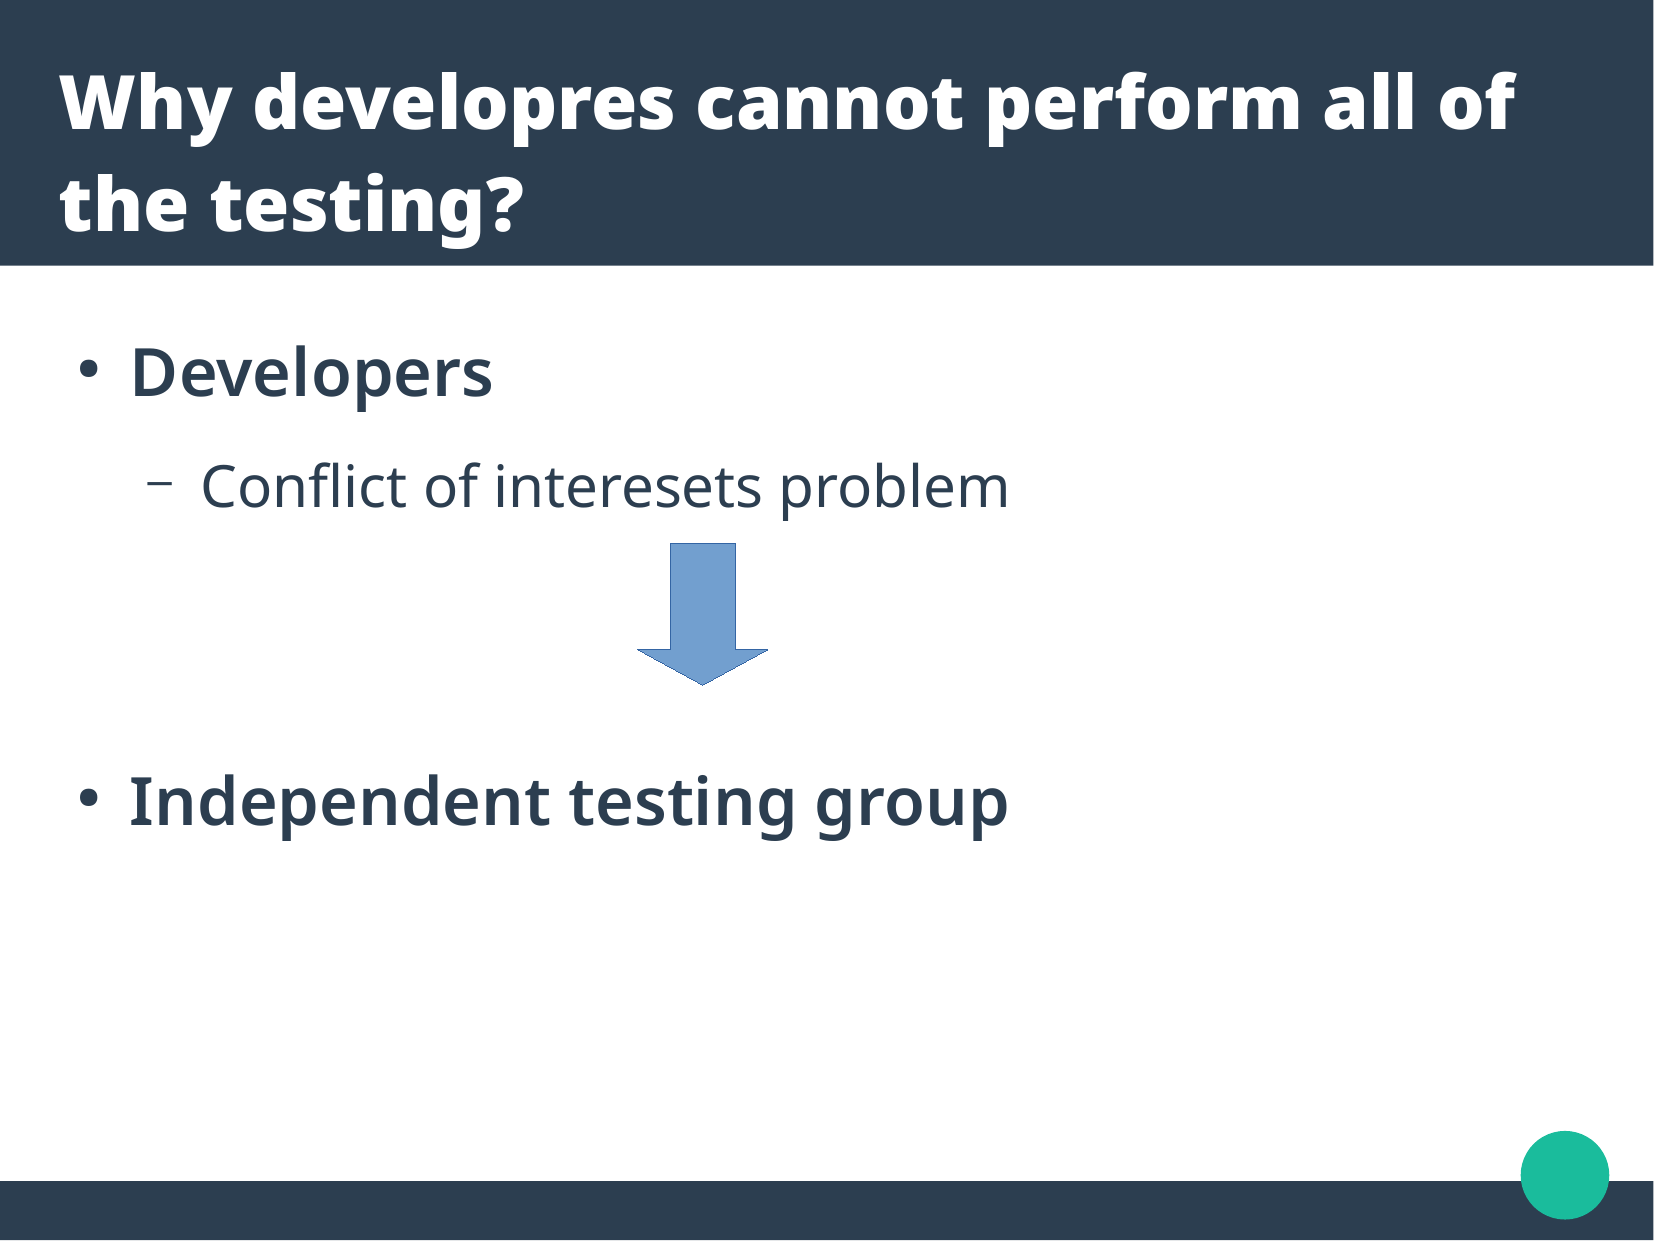

# Why developres cannot perform all of the testing?
Developers
Conflict of interesets problem
Independent testing group